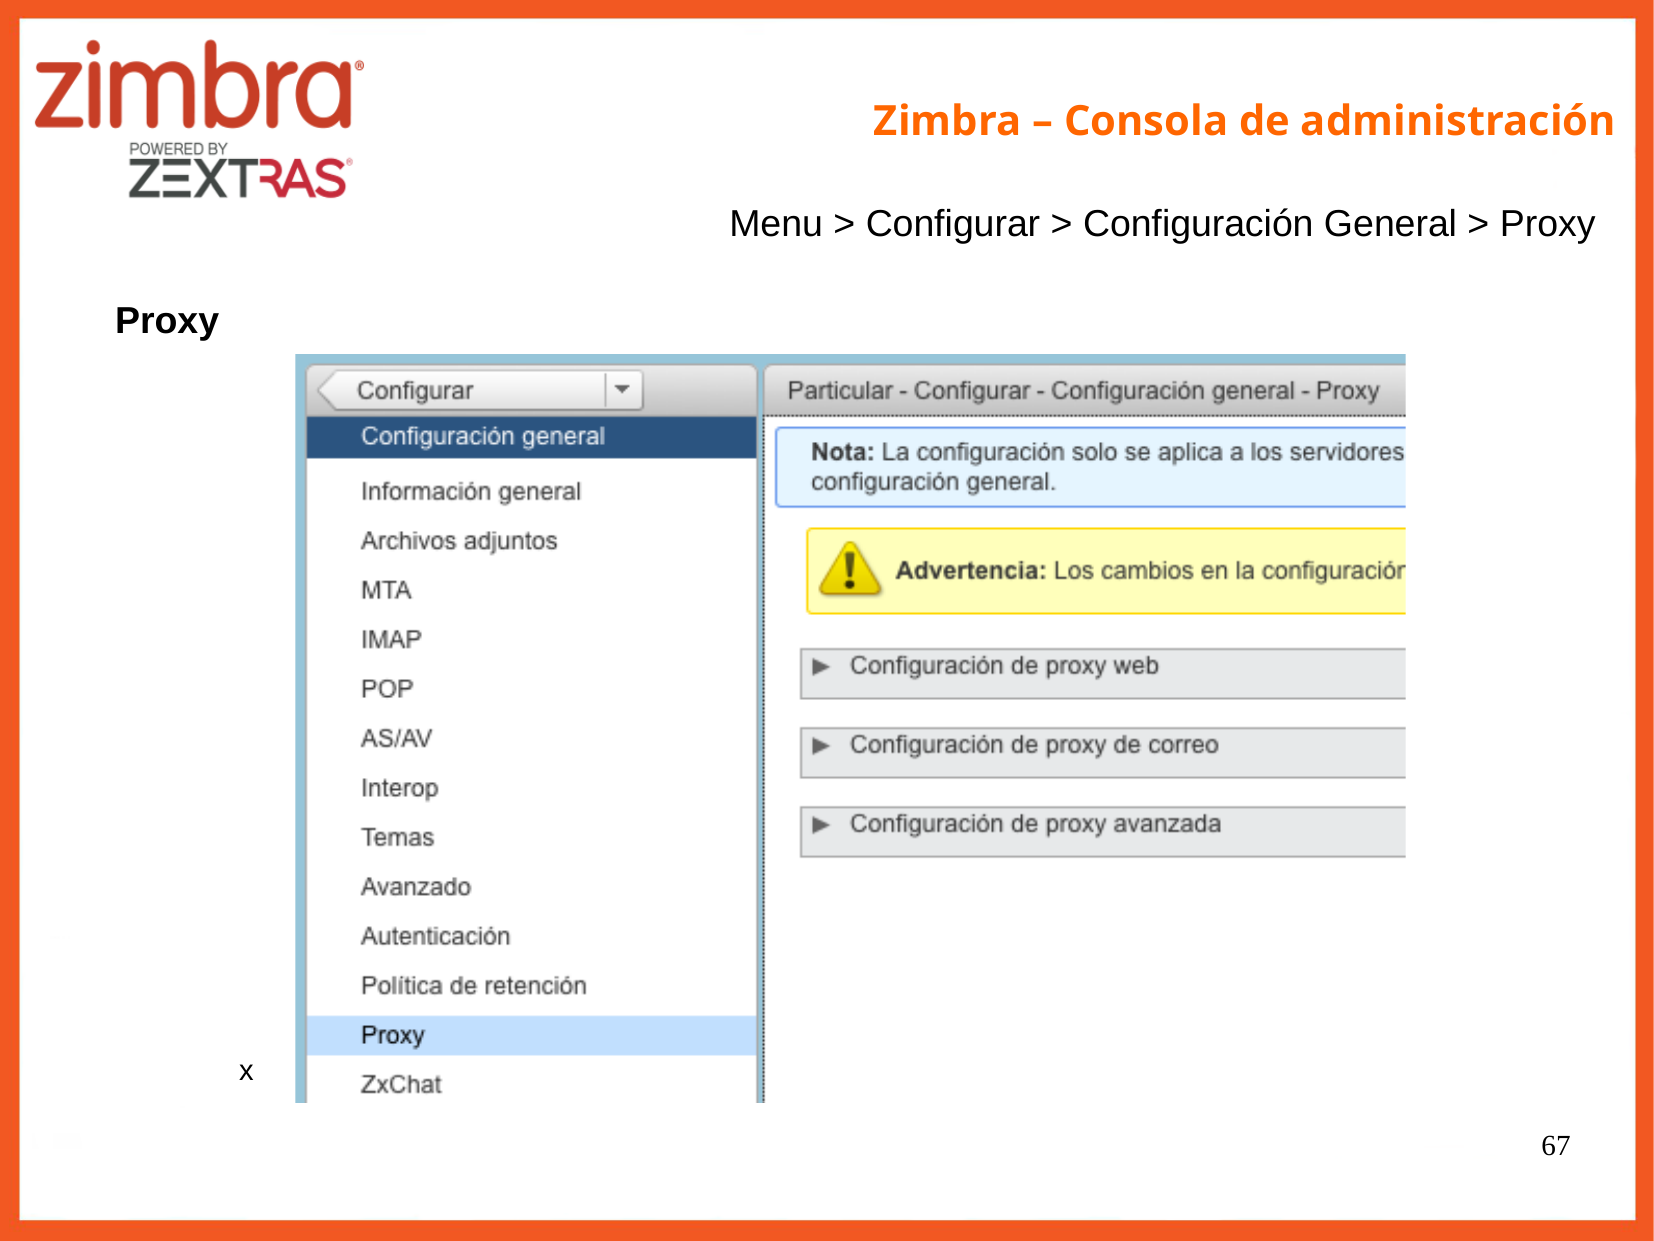

Zimbra – Consola de administración
Menu > Configurar > Configuración General > Proxy
Proxy
x
67